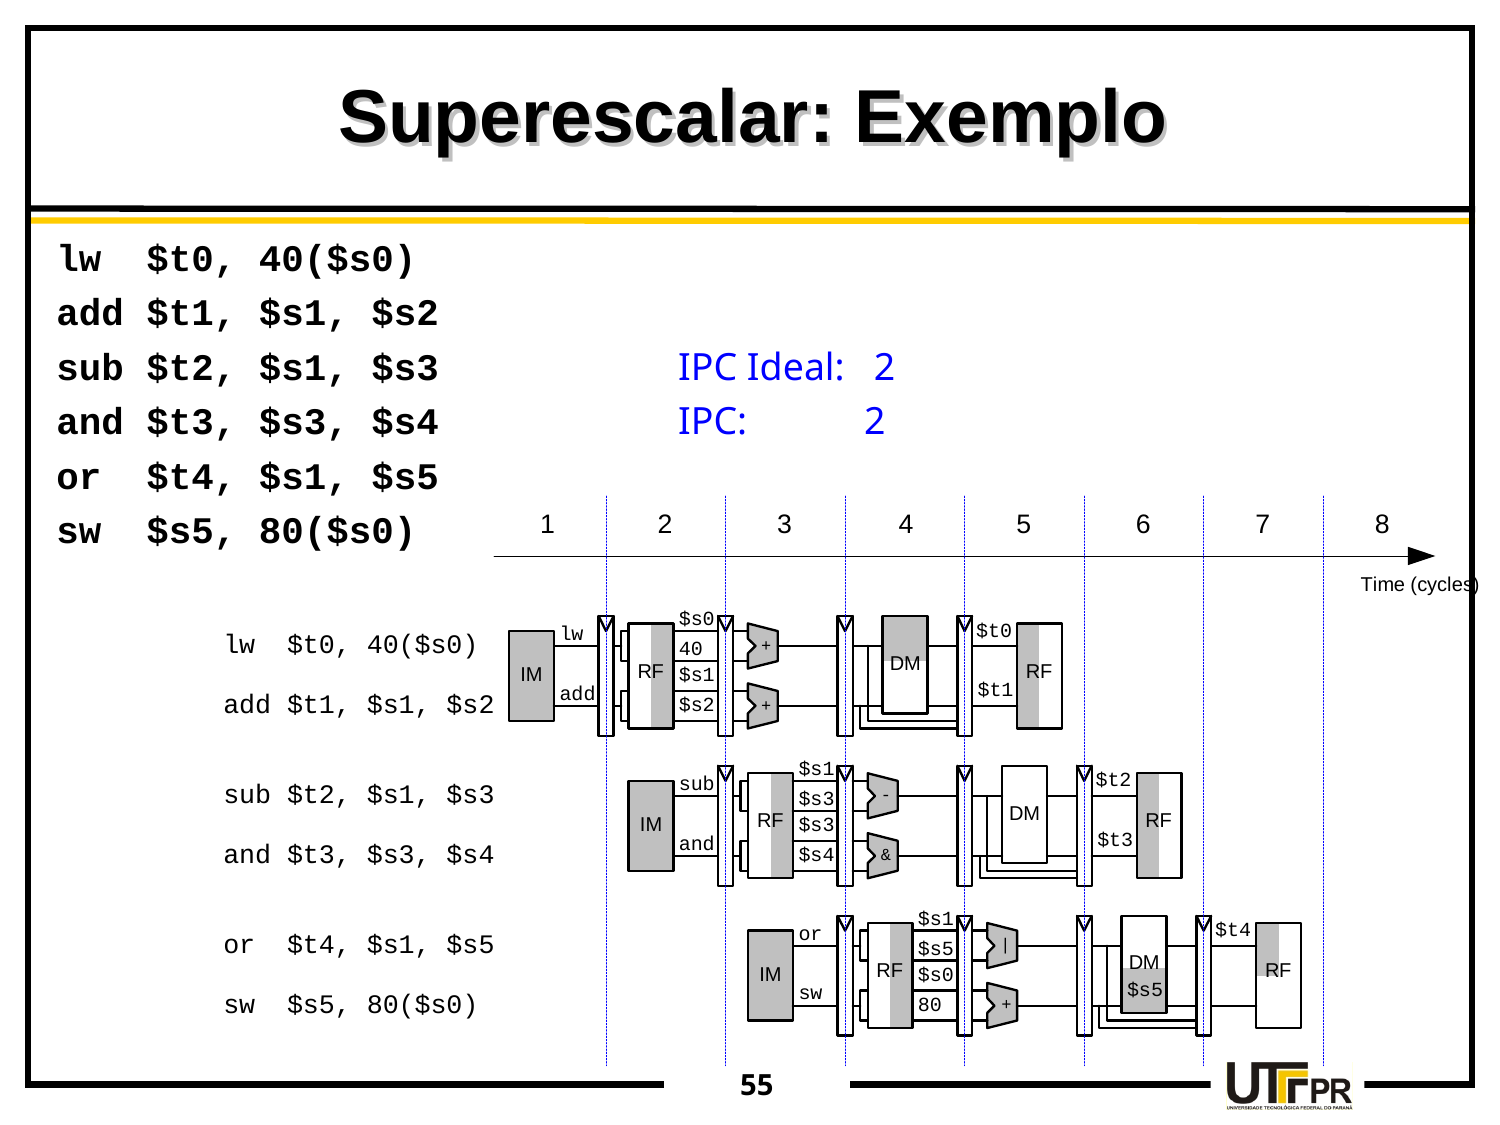

# Superescalar: Exemplo
lw $t0, 40($s0)
add $t1, $s1, $s2
sub $t2, $s1, $s3		 IPC Ideal: 2
and $t3, $s3, $s4		 IPC: 2
or $t4, $s1, $s5
sw $s5, 80($s0)